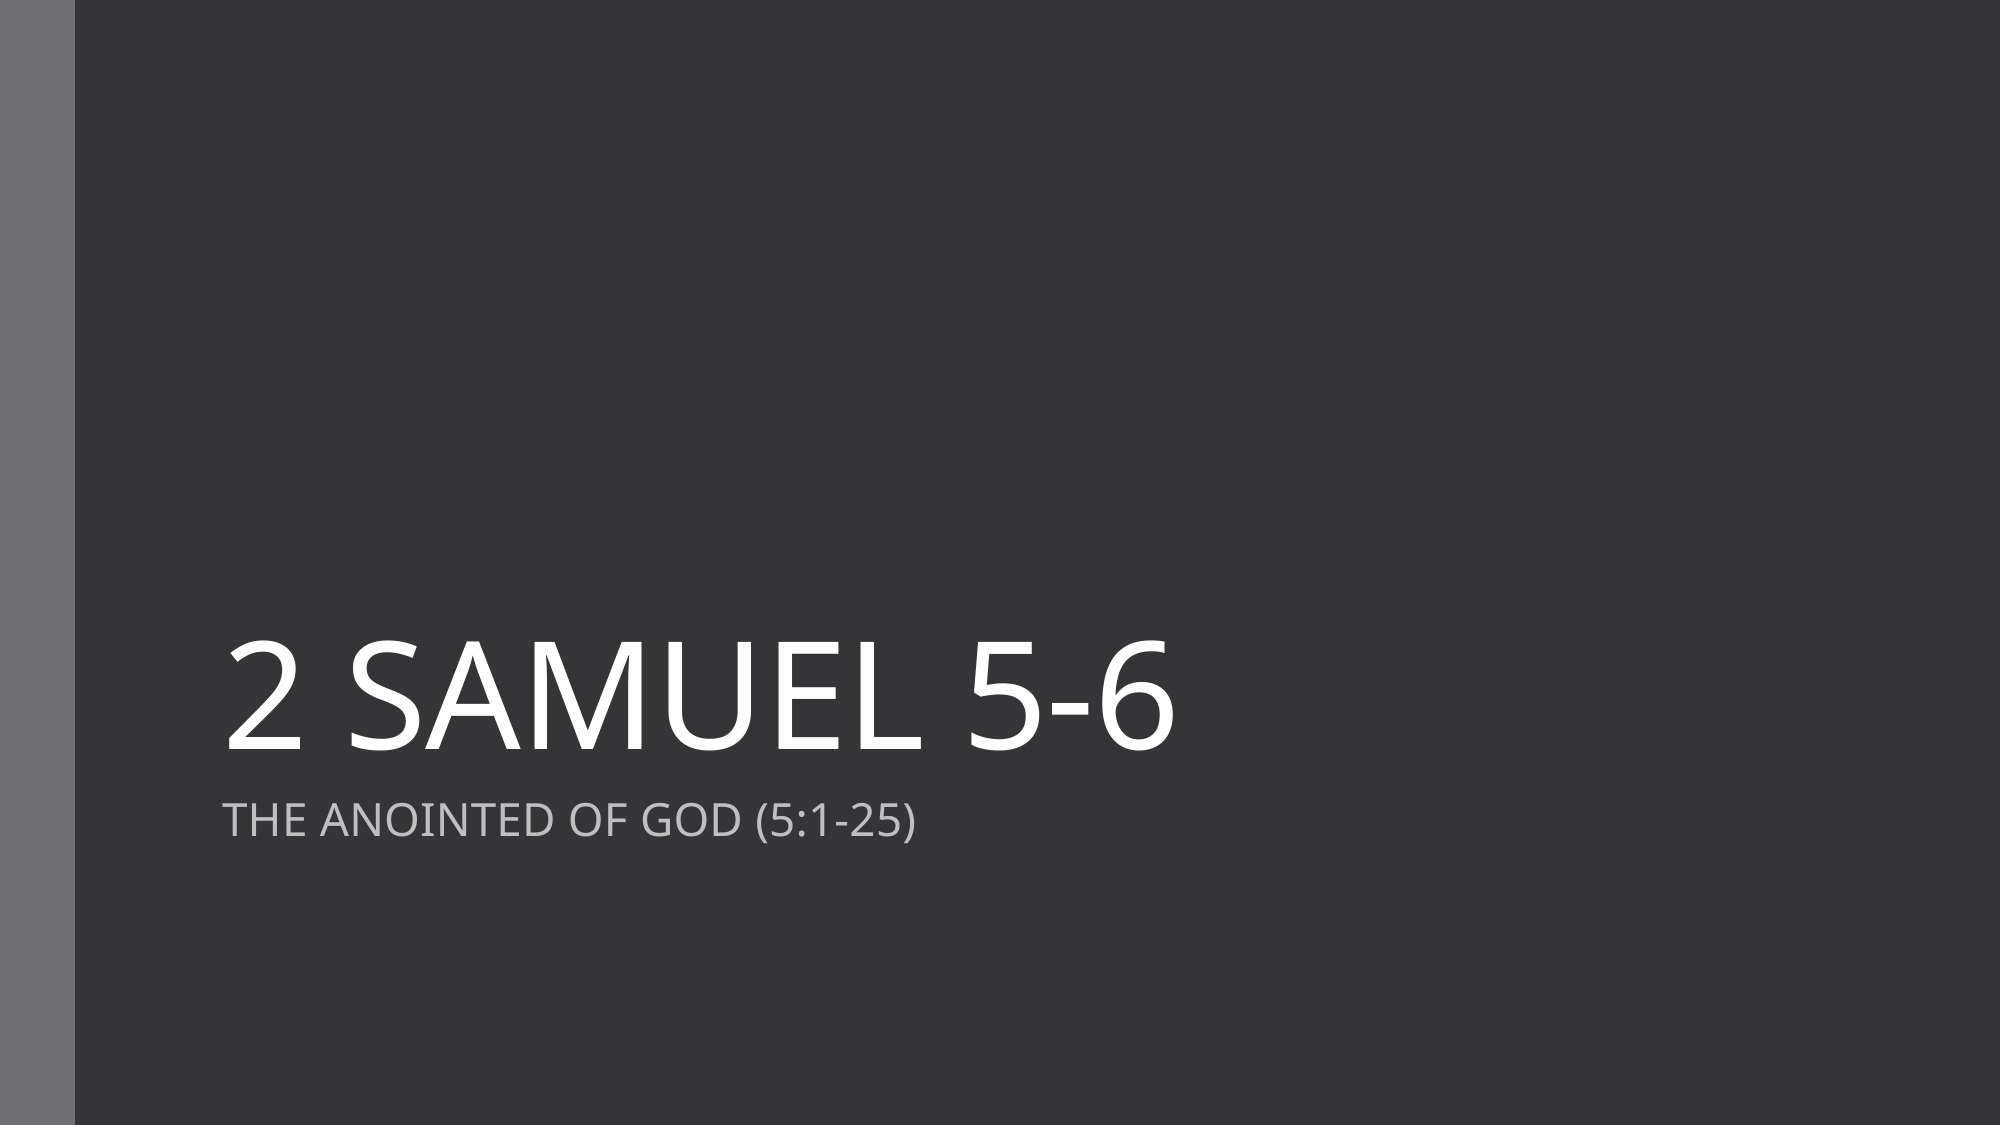

# 2 SAMUEL 5-6
THE ANOINTED OF GOD (5:1-25)